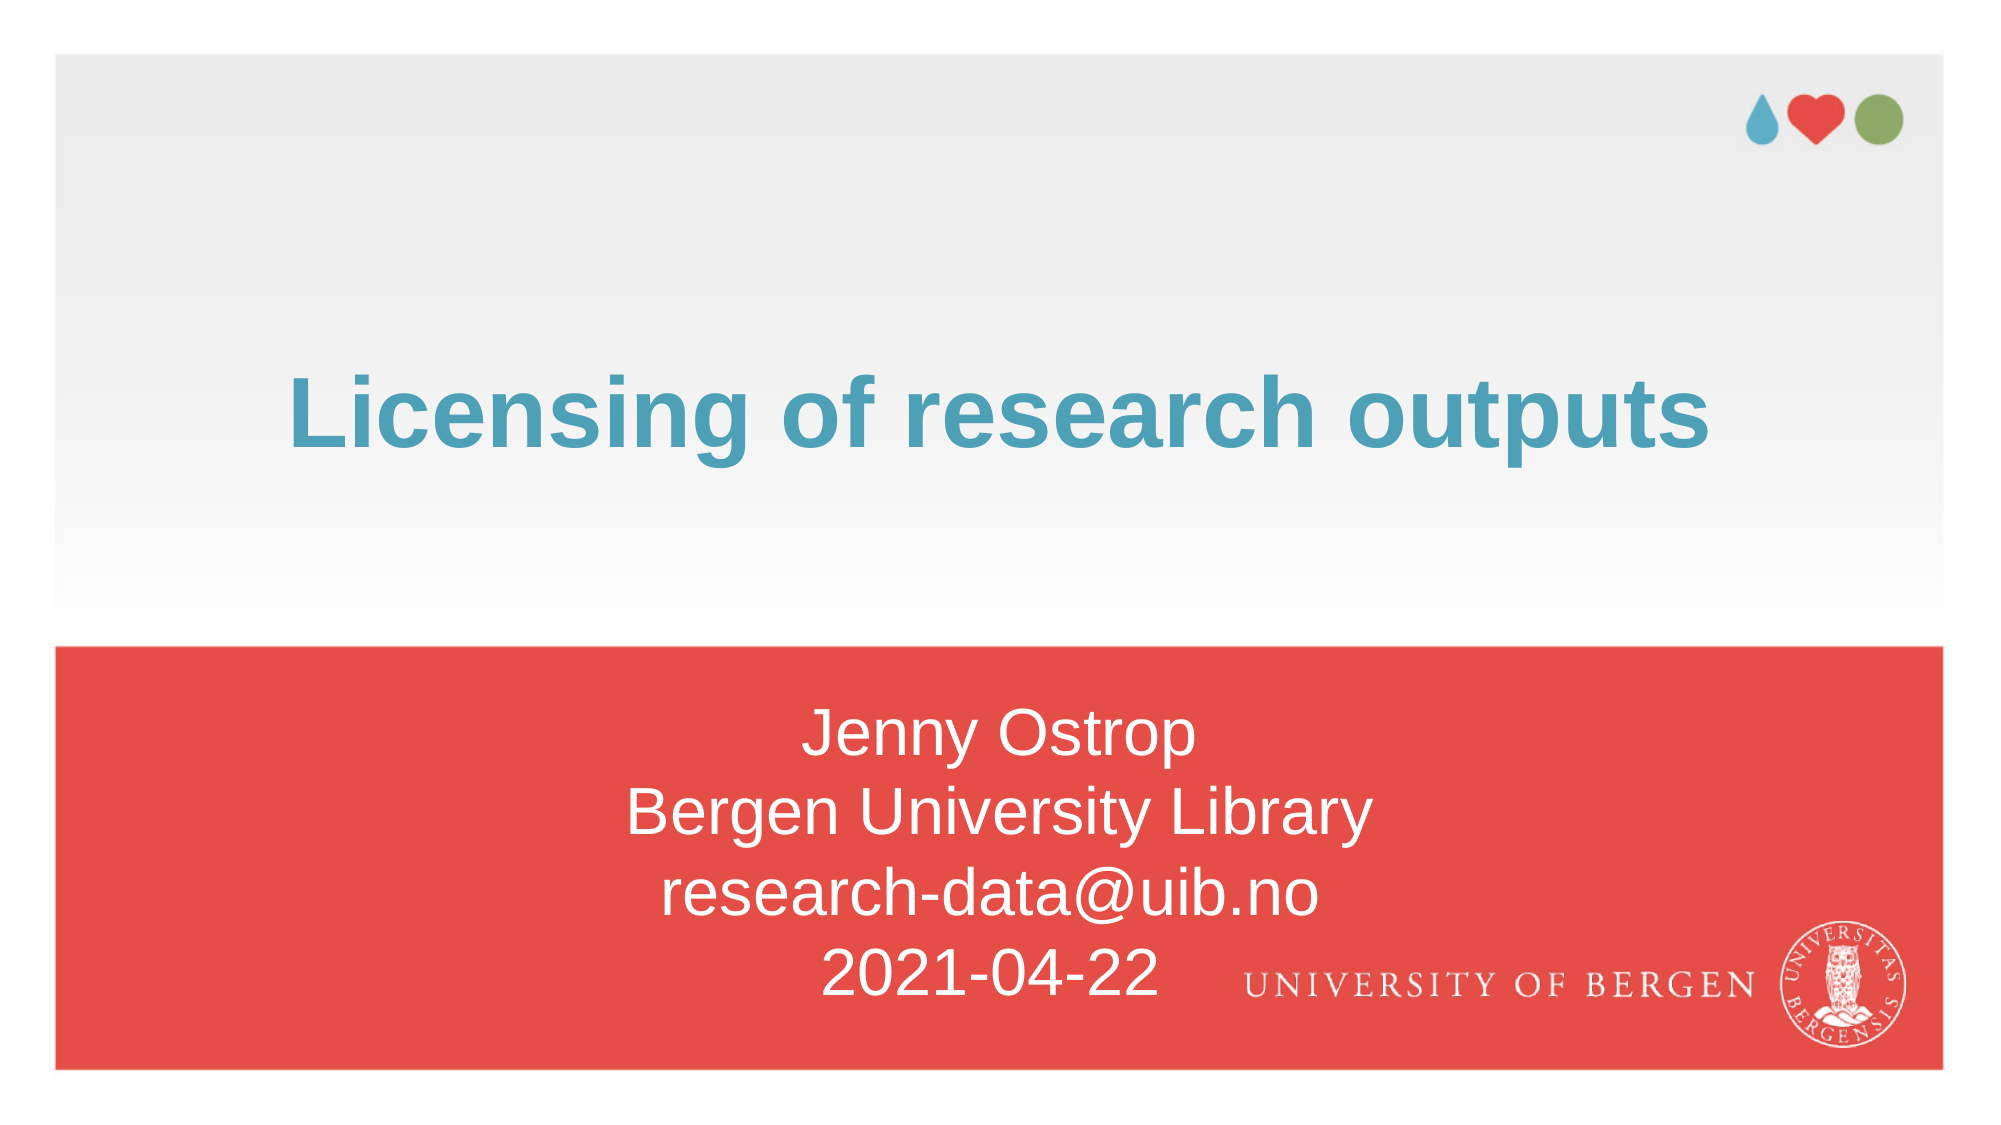

# Licensing of research outputs
Jenny Ostrop
Bergen University Library
research-data@uib.no
2021-04-22